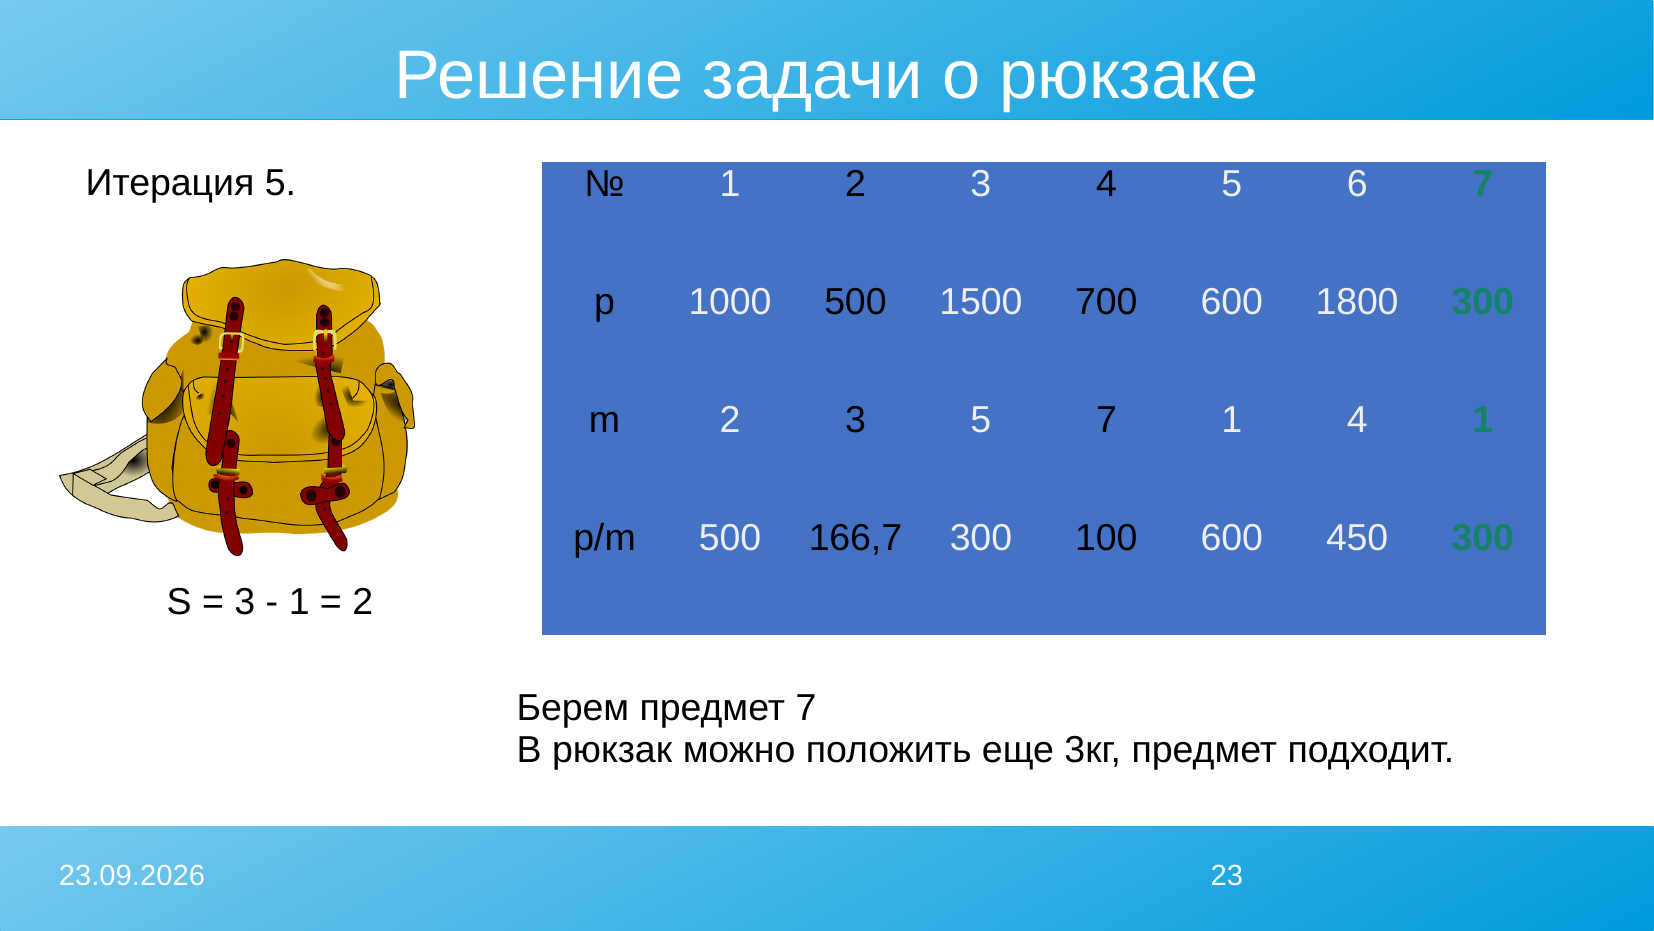

# Решение задачи о рюкзаке
Итерация 5.
| № | 1 | 2 | 3 | 4 | 5 | 6 | 7 |
| --- | --- | --- | --- | --- | --- | --- | --- |
| p | 1000 | 500 | 1500 | 700 | 600 | 1800 | 300 |
| m | 2 | 3 | 5 | 7 | 1 | 4 | 1 |
| p/m | 500 | 166,7 | 300 | 100 | 600 | 450 | 300 |
S = 3 - 1 = 2
Берем предмет 7
В рюкзак можно положить еще 3кг, предмет подходит.